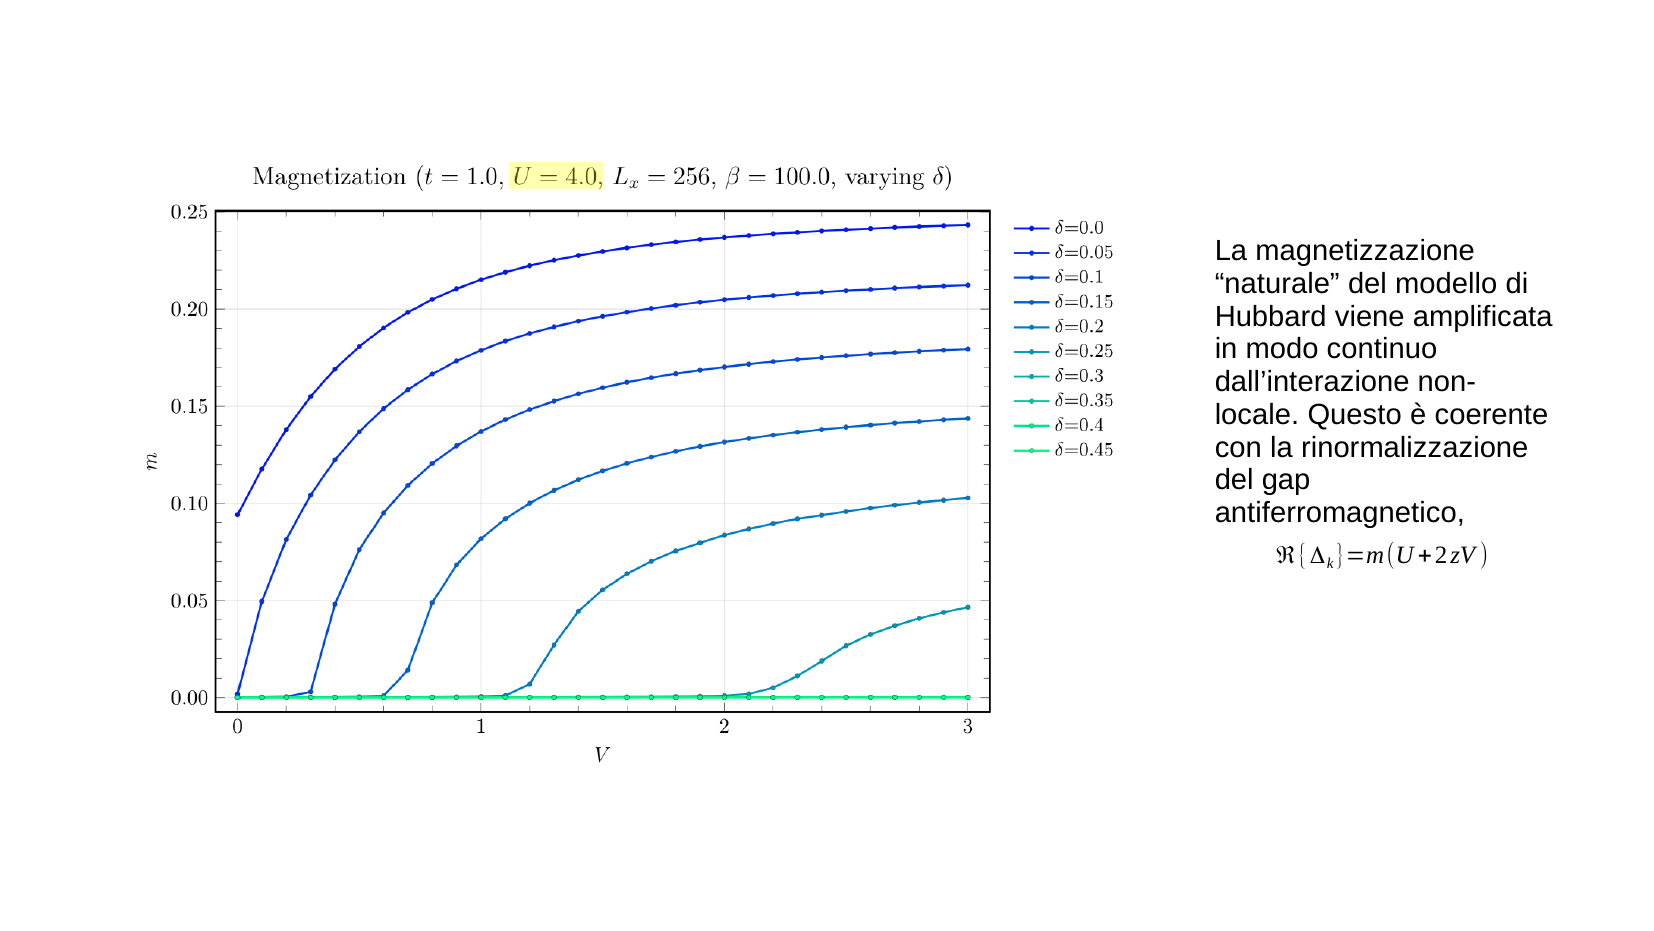

La magnetizzazione “naturale” del modello di Hubbard viene amplificata in modo continuo dall’interazione non-locale. Questo è coerente con la rinormalizzazione del gap antiferromagnetico,